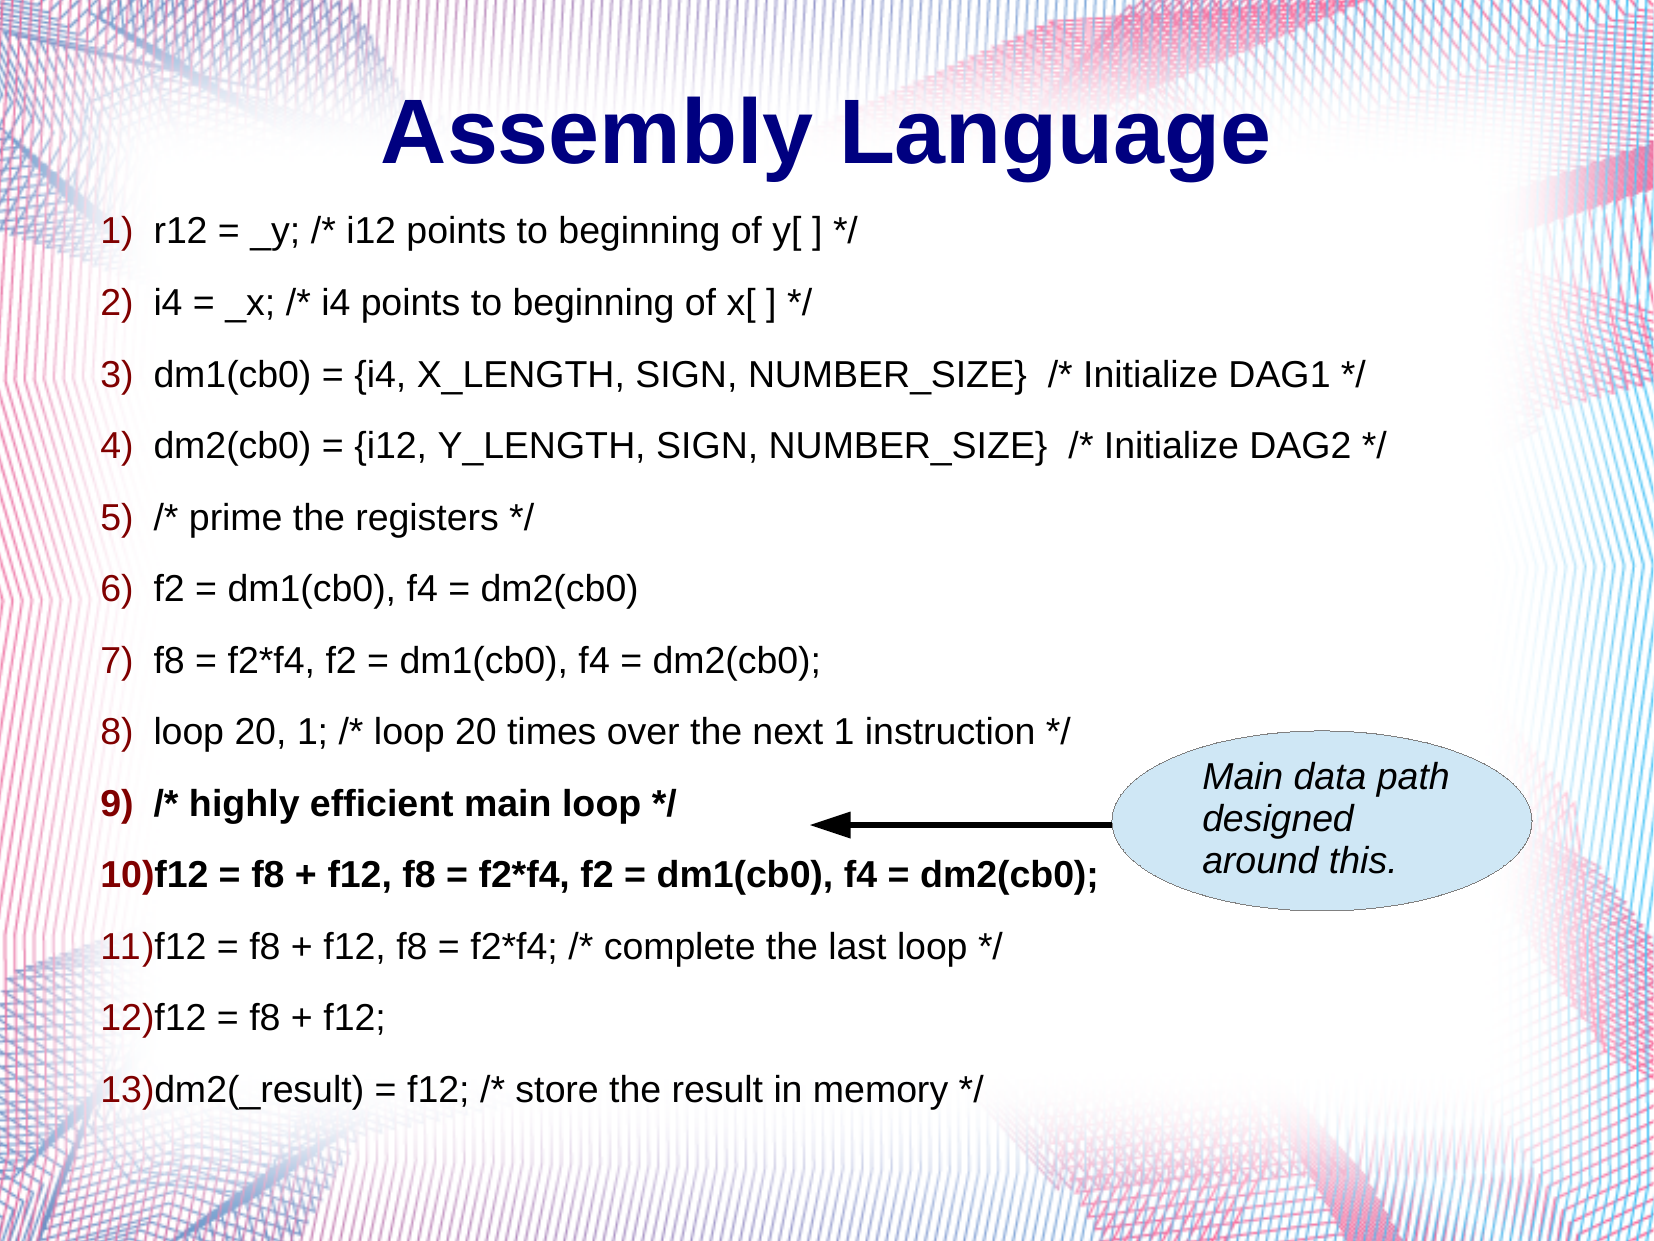

# Assembly Language
r12 = _y; /* i12 points to beginning of y[ ] */
i4 = _x; /* i4 points to beginning of x[ ] */
dm1(cb0) = {i4, X_LENGTH, SIGN, NUMBER_SIZE} /* Initialize DAG1 */
dm2(cb0) = {i12, Y_LENGTH, SIGN, NUMBER_SIZE} /* Initialize DAG2 */
/* prime the registers */
f2 = dm1(cb0), f4 = dm2(cb0)
f8 = f2*f4, f2 = dm1(cb0), f4 = dm2(cb0);
loop 20, 1; /* loop 20 times over the next 1 instruction */
/* highly efficient main loop */
f12 = f8 + f12, f8 = f2*f4, f2 = dm1(cb0), f4 = dm2(cb0);
f12 = f8 + f12, f8 = f2*f4; /* complete the last loop */
f12 = f8 + f12;
dm2(_result) = f12; /* store the result in memory */
Main data path
designed
around this.